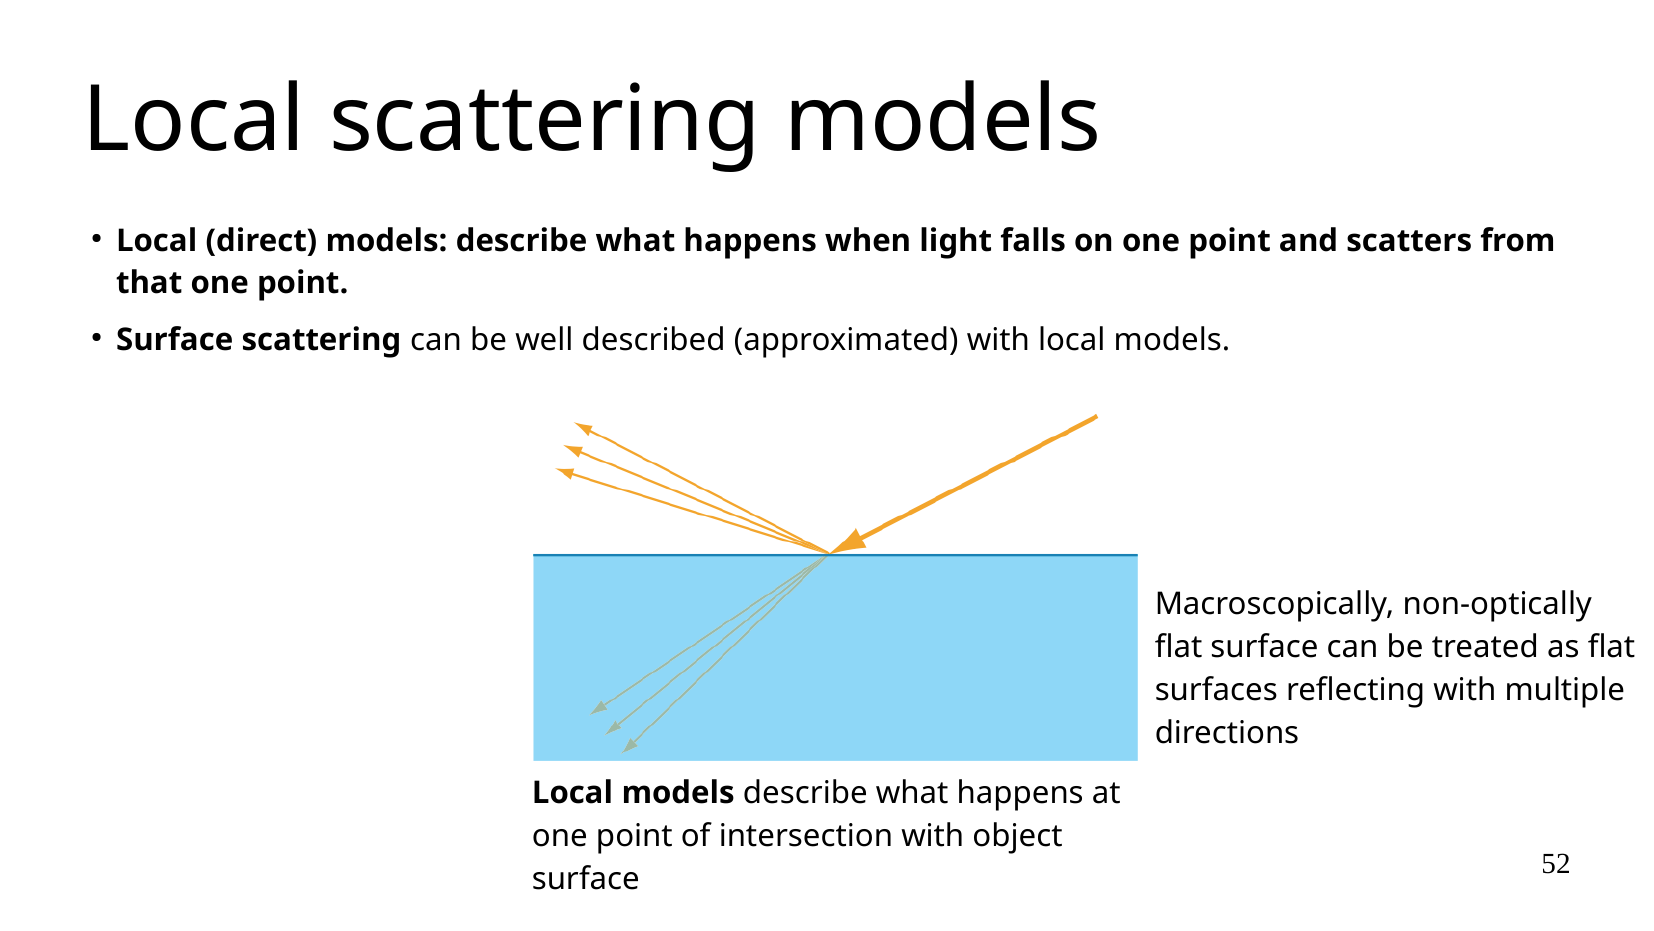

# Local scattering models
Local (direct) models: describe what happens when light falls on one point and scatters from that one point.
Surface scattering can be well described (approximated) with local models.
Macroscopically, non-optically flat surface can be treated as flat surfaces reflecting with multiple directions
Local models describe what happens at one point of intersection with object surface
52